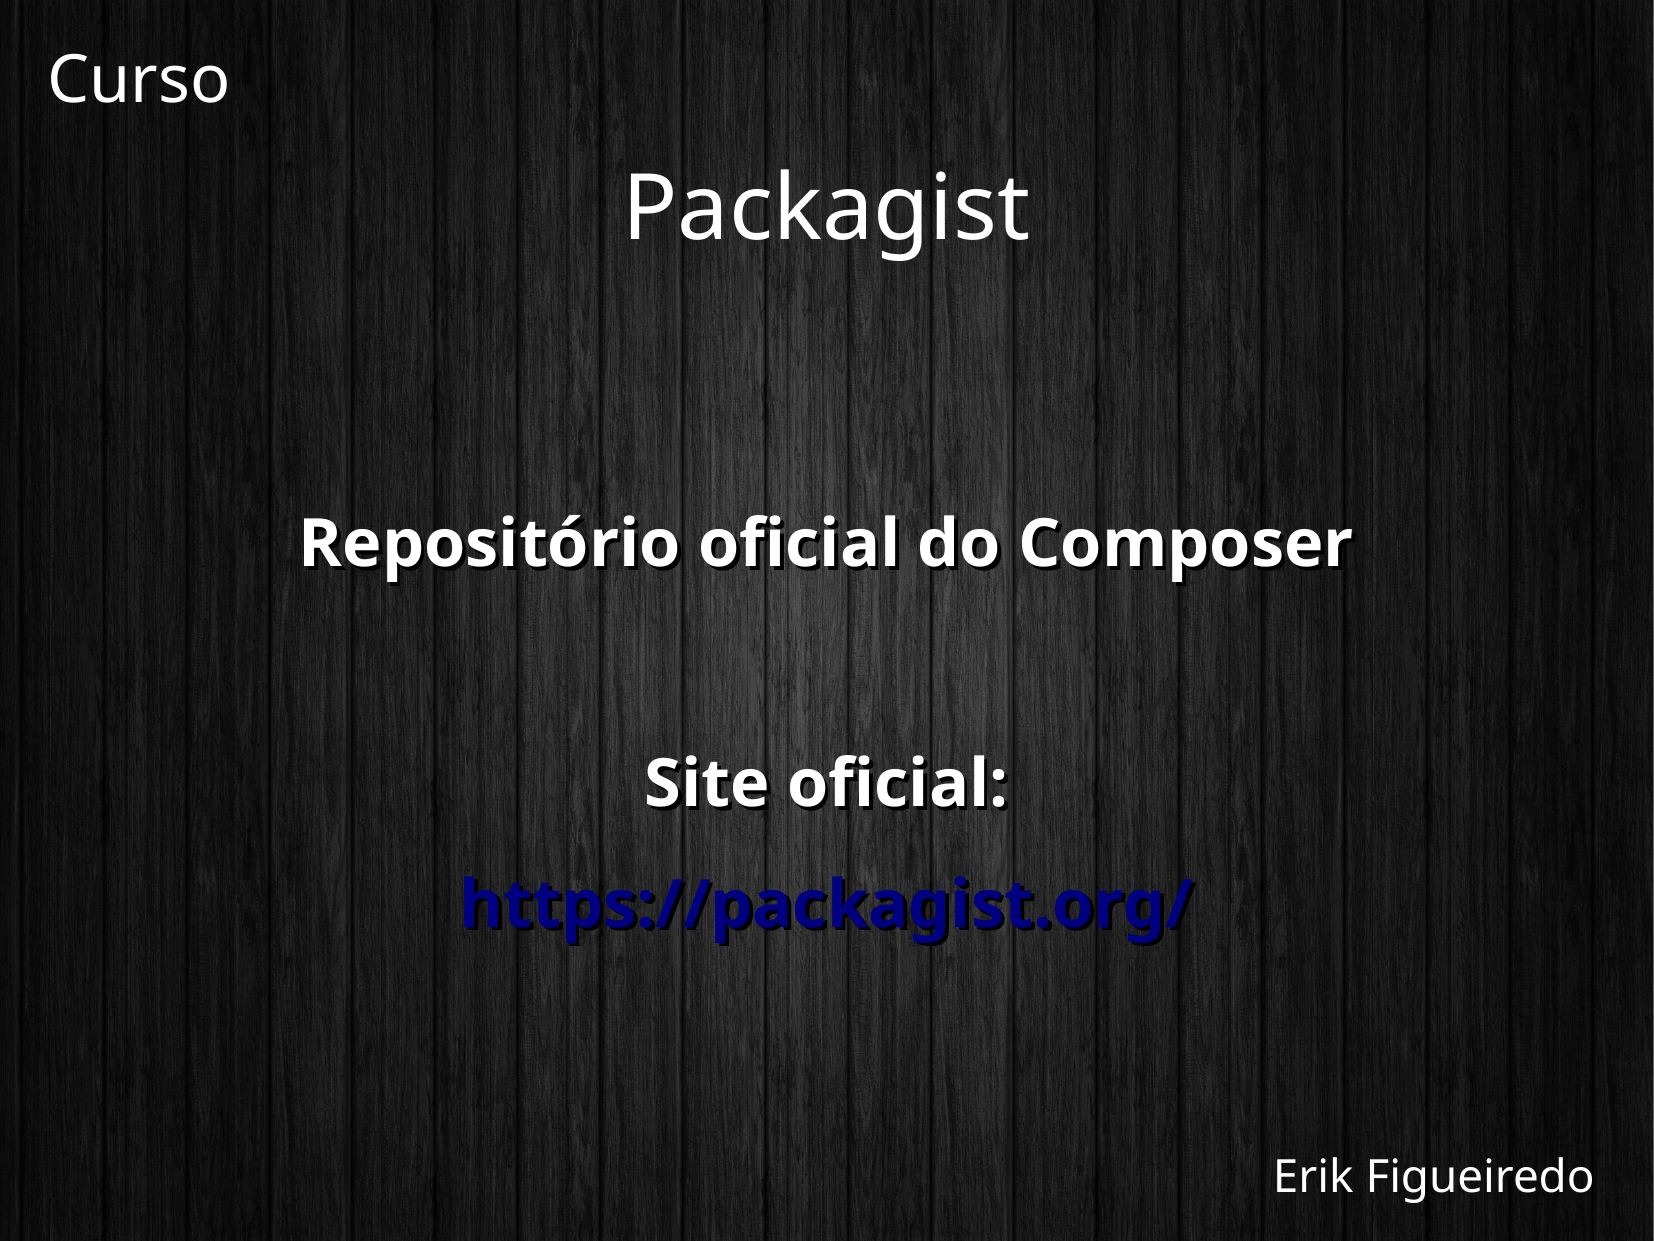

Curso
# Packagist
Repositório oficial do Composer
Site oficial:
https://packagist.org/
Erik Figueiredo